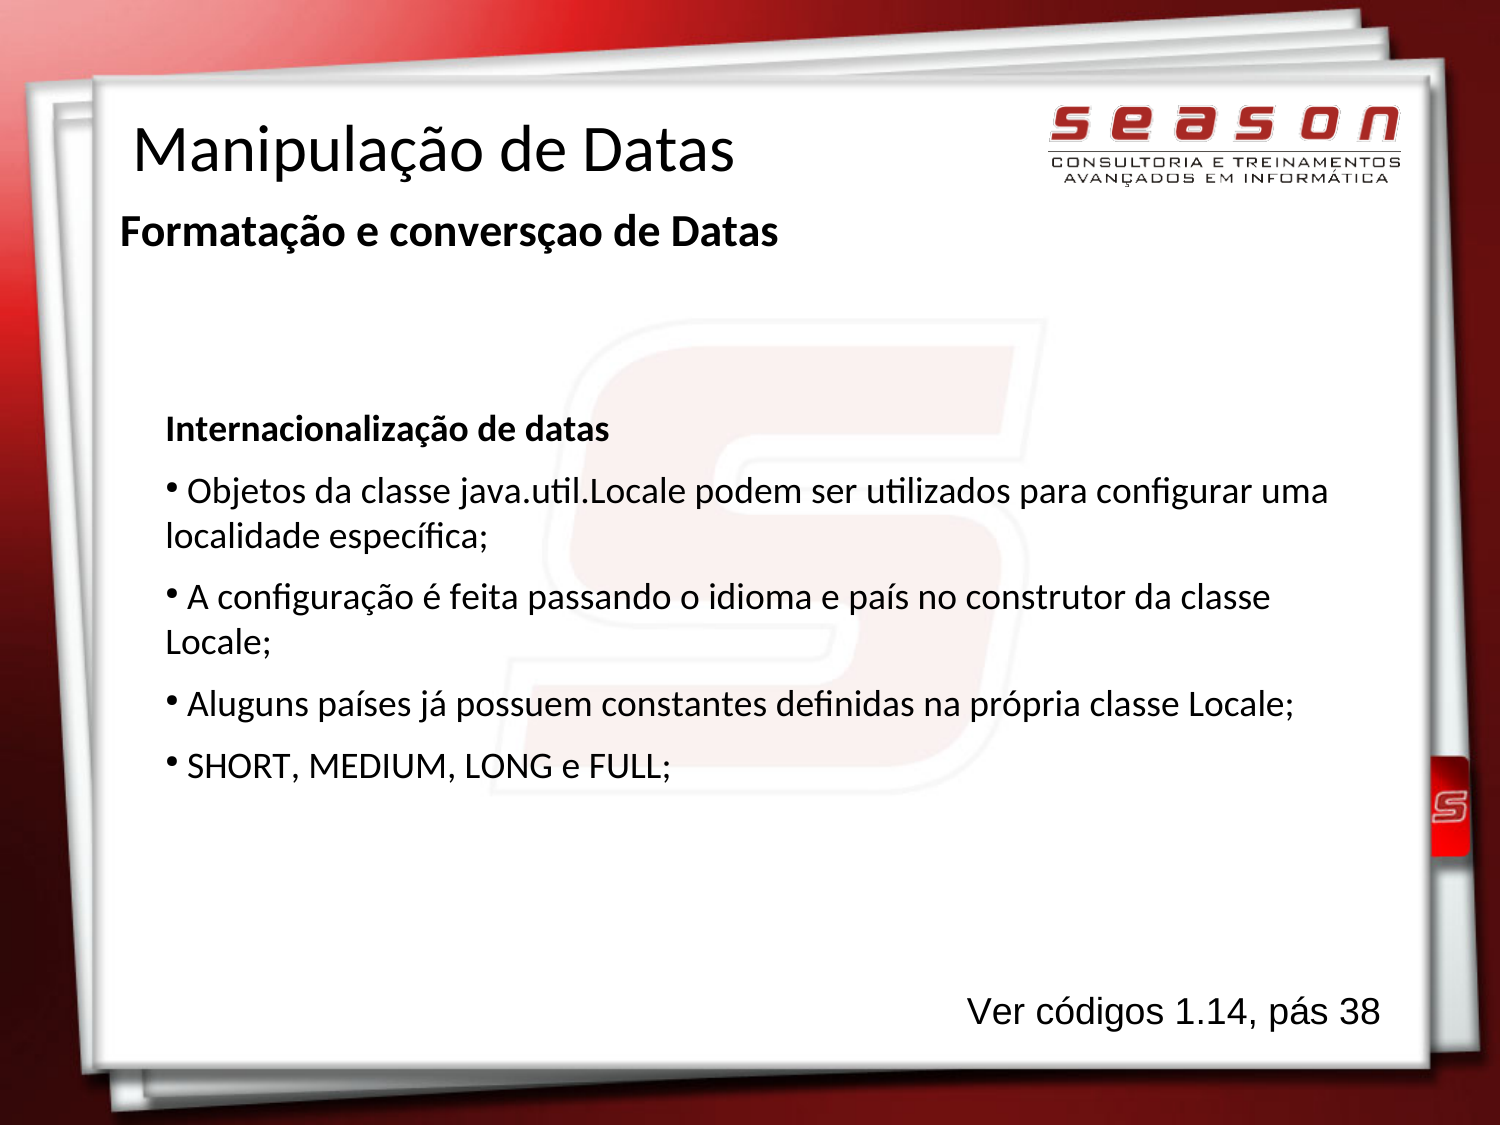

# Manipulação de Datas
Formatação e conversçao de Datas
Internacionalização de datas
 Objetos da classe java.util.Locale podem ser utilizados para configurar uma localidade específica;
 A configuração é feita passando o idioma e país no construtor da classe Locale;
 Aluguns países já possuem constantes definidas na própria classe Locale;
 SHORT, MEDIUM, LONG e FULL;
Ver códigos 1.14, pás 38